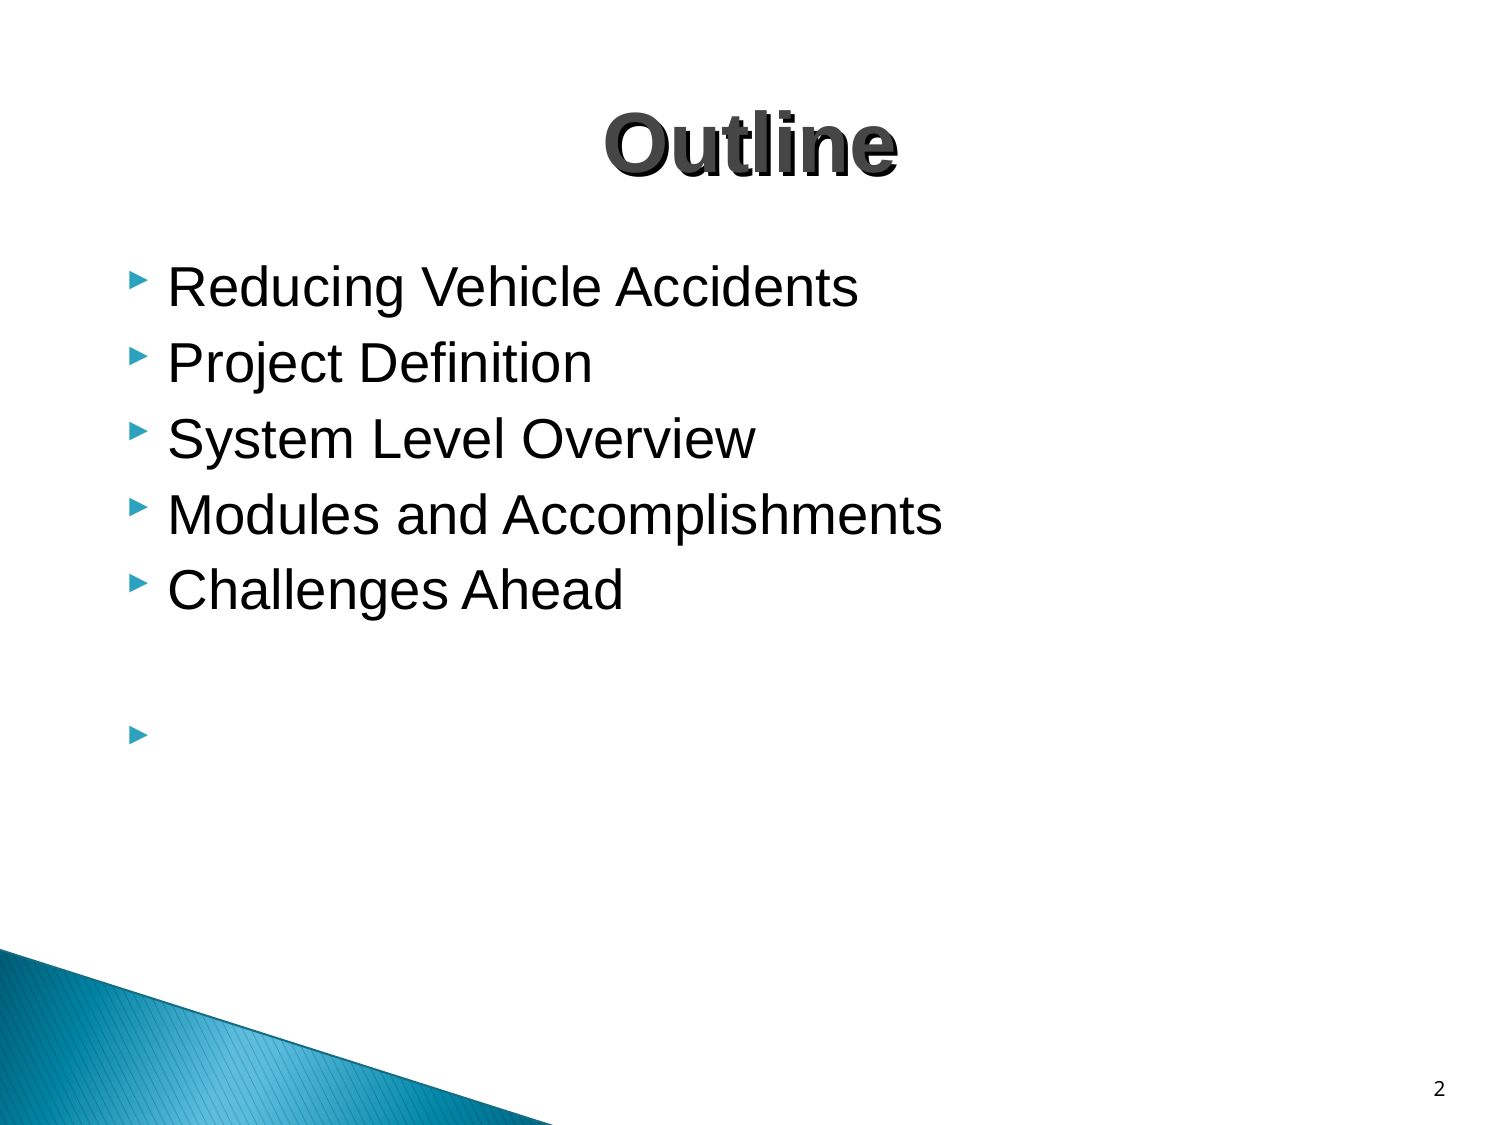

Outline
# Reducing Vehicle Accidents
Project Definition
System Level Overview
Modules and Accomplishments
Challenges Ahead
2